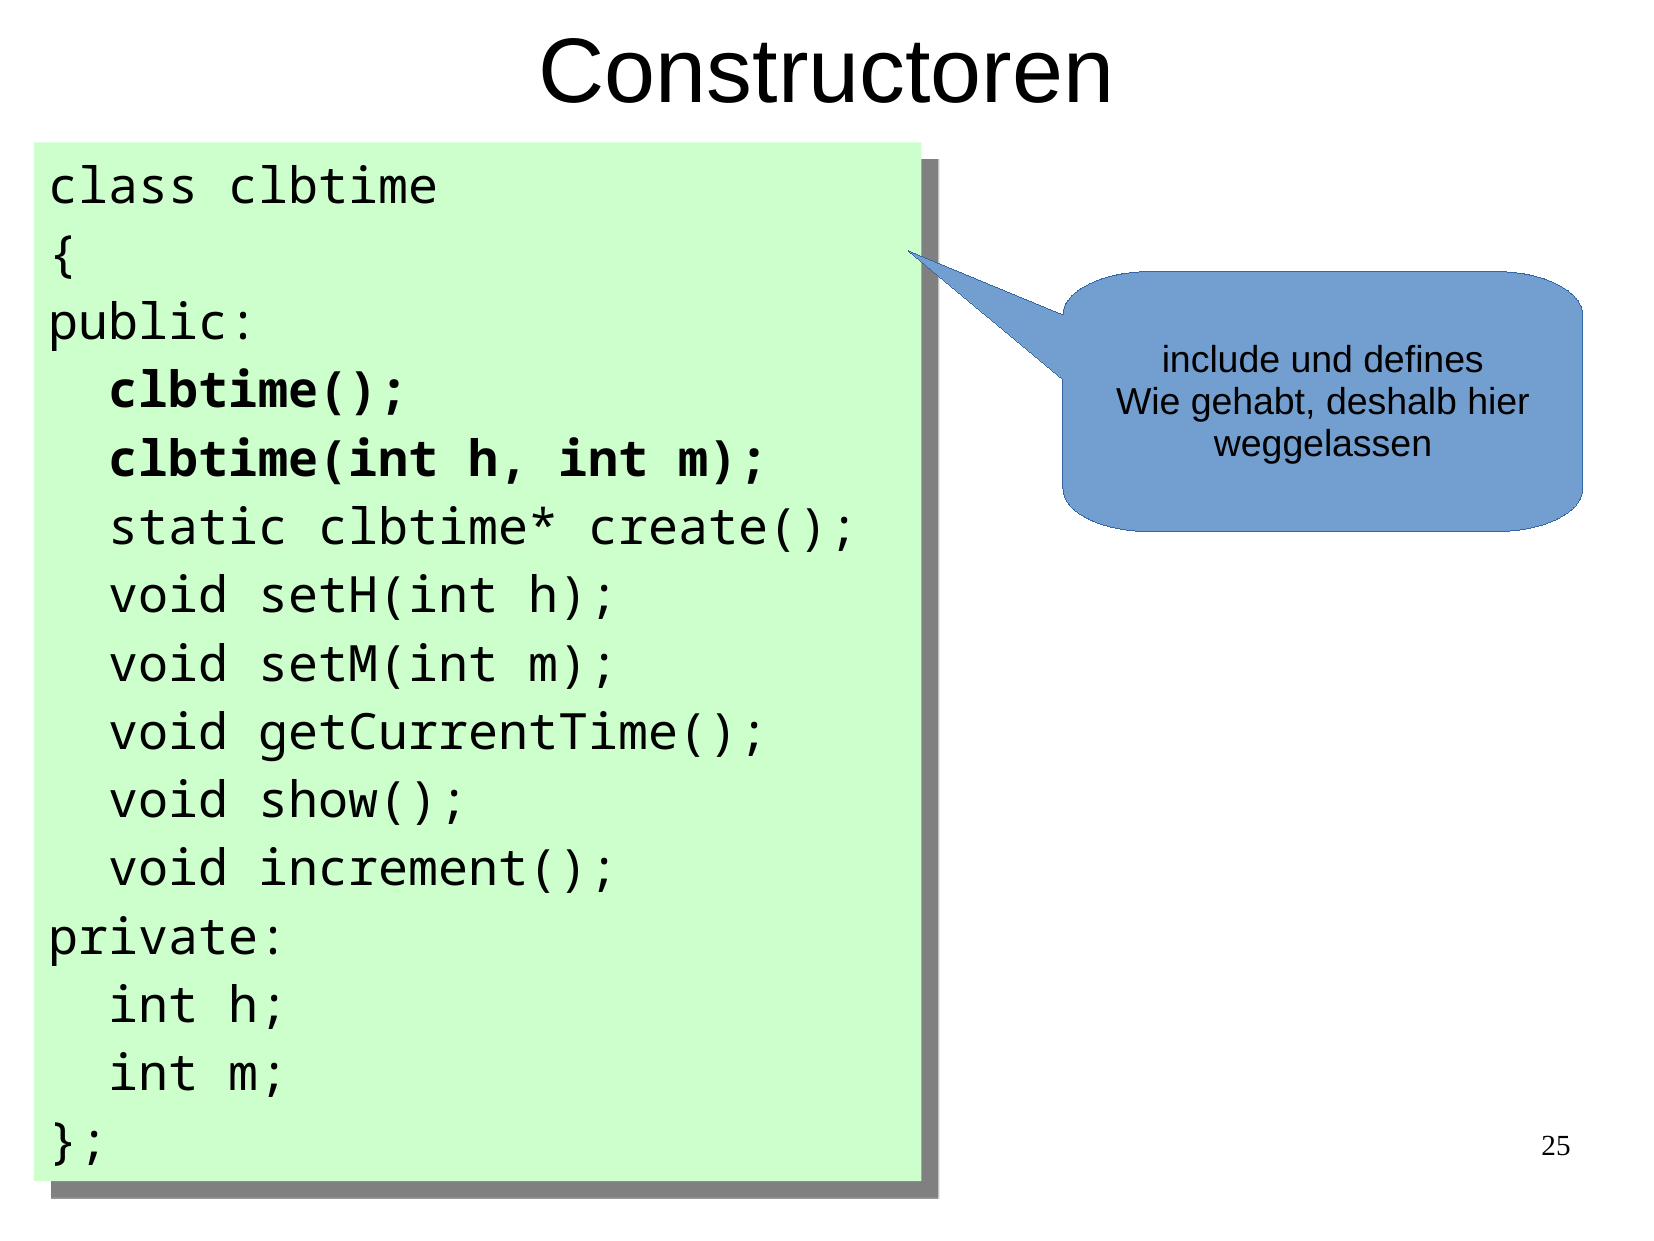

# Constructoren
class clbtime
{
public:
 clbtime();
 clbtime(int h, int m);
 static clbtime* create();
 void setH(int h);
 void setM(int m);
 void getCurrentTime();
 void show();
 void increment();
private:
 int h;
 int m;
};
include und defines
Wie gehabt, deshalb hier
weggelassen
25